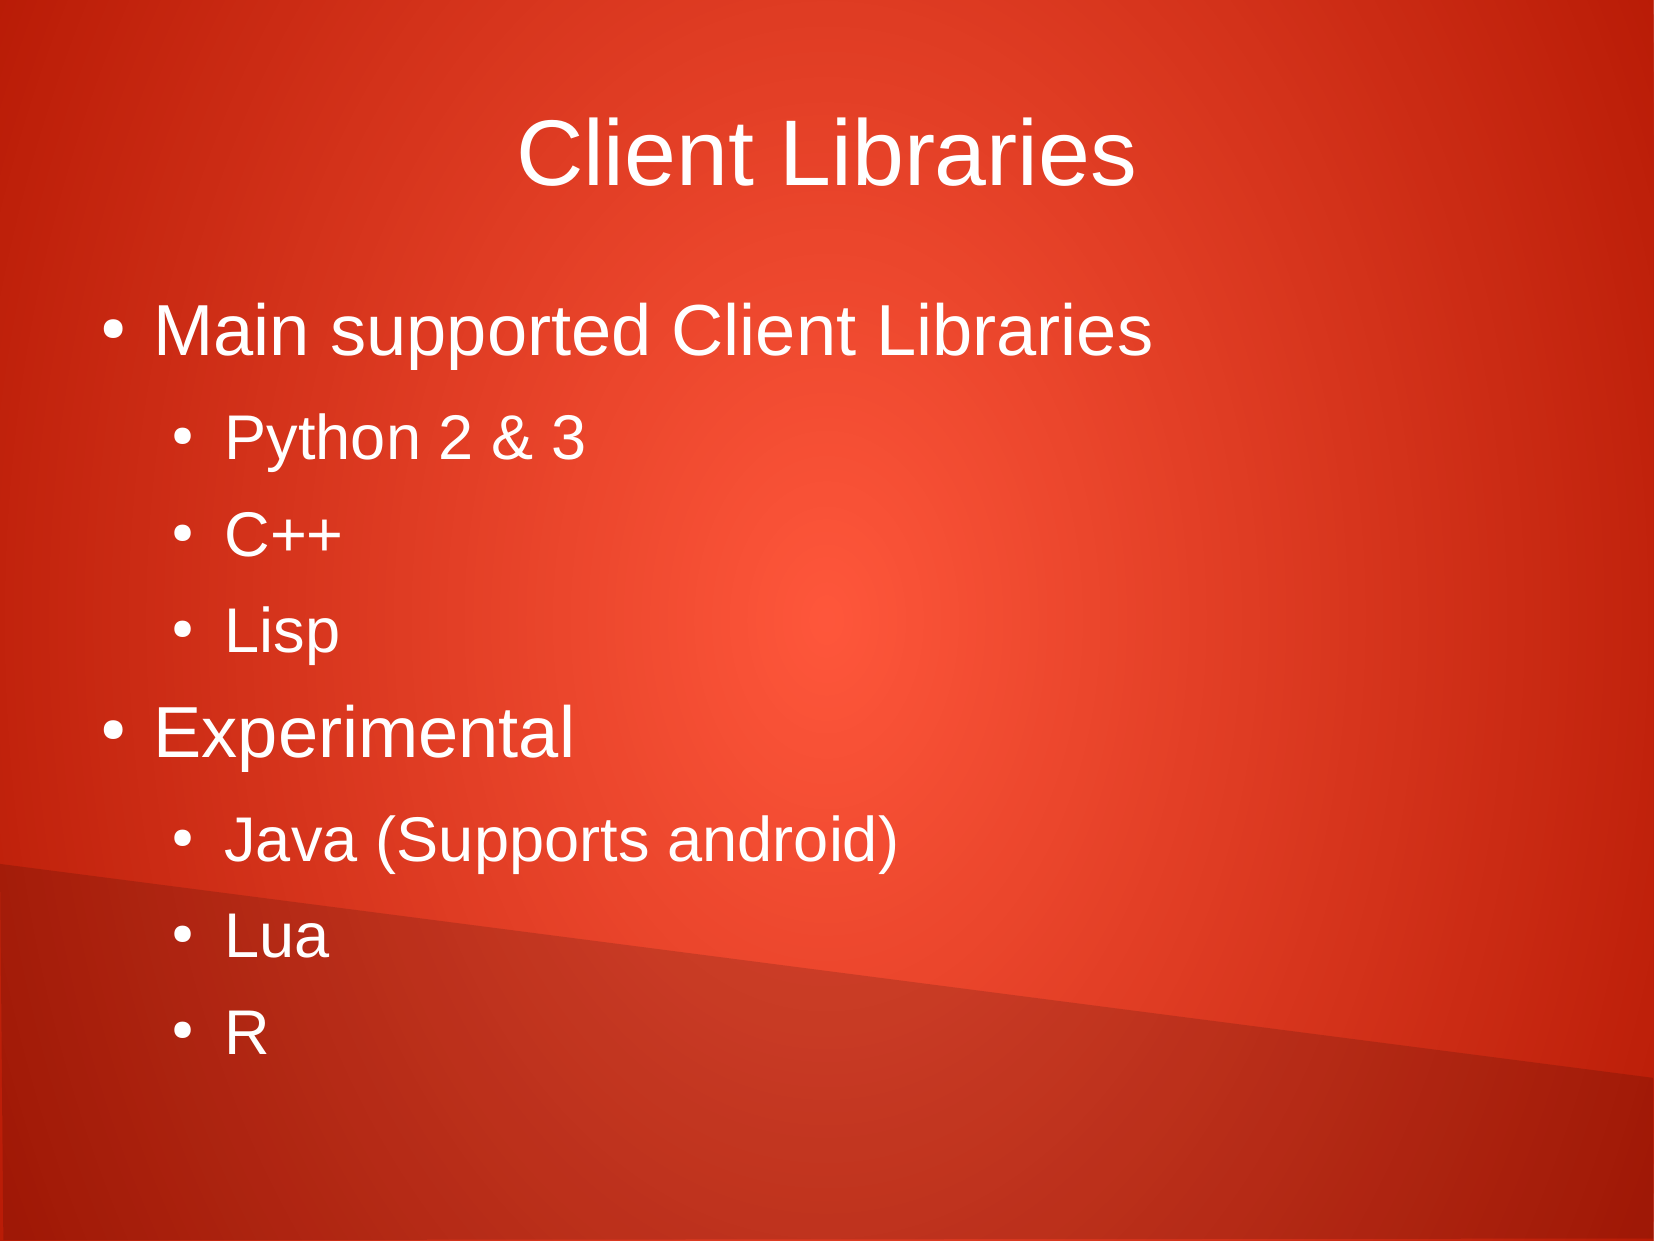

# Client Libraries
Main supported Client Libraries
Python 2 & 3
C++
Lisp
Experimental
Java (Supports android)
Lua
R